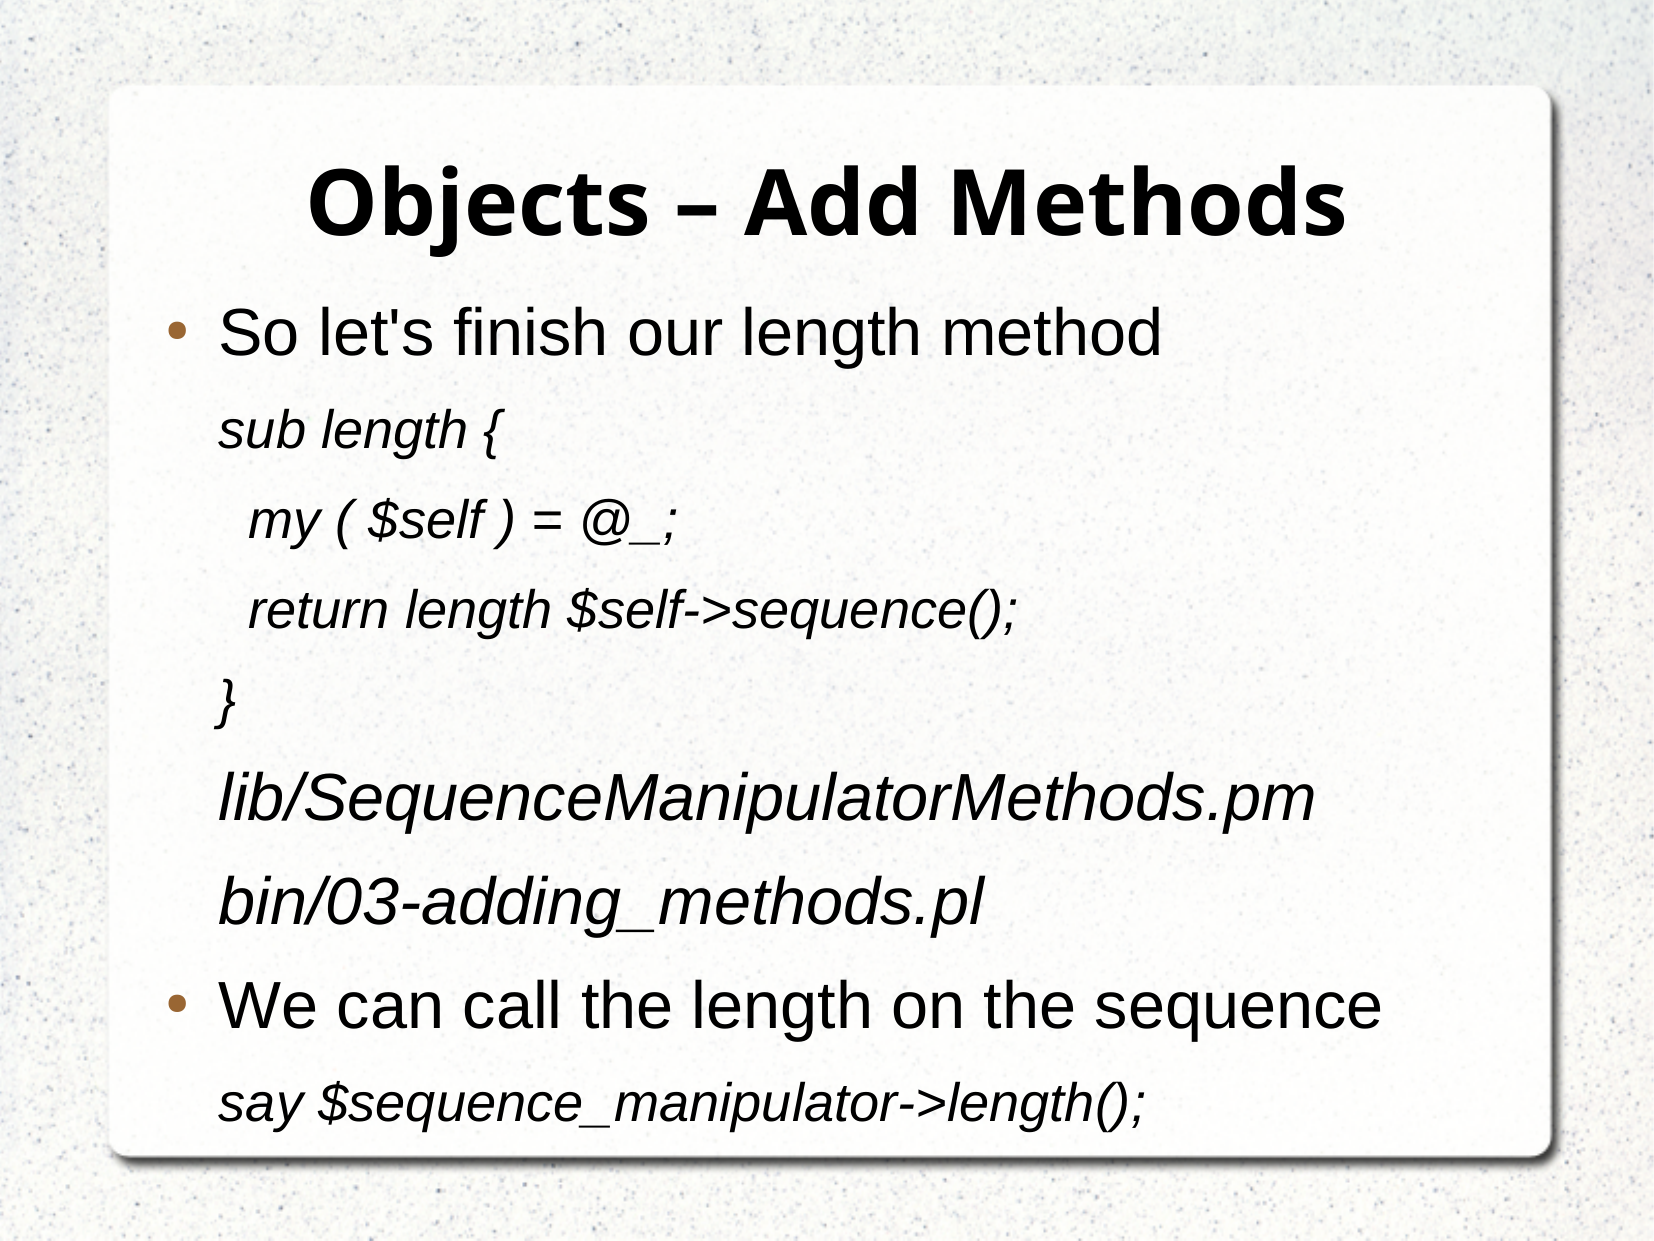

# Objects – Add Methods
So let's finish our length method
sub length {
 my ( $self ) = @_;
 return length $self->sequence();
}
lib/SequenceManipulatorMethods.pm
bin/03-adding_methods.pl
We can call the length on the sequence
say $sequence_manipulator->length();